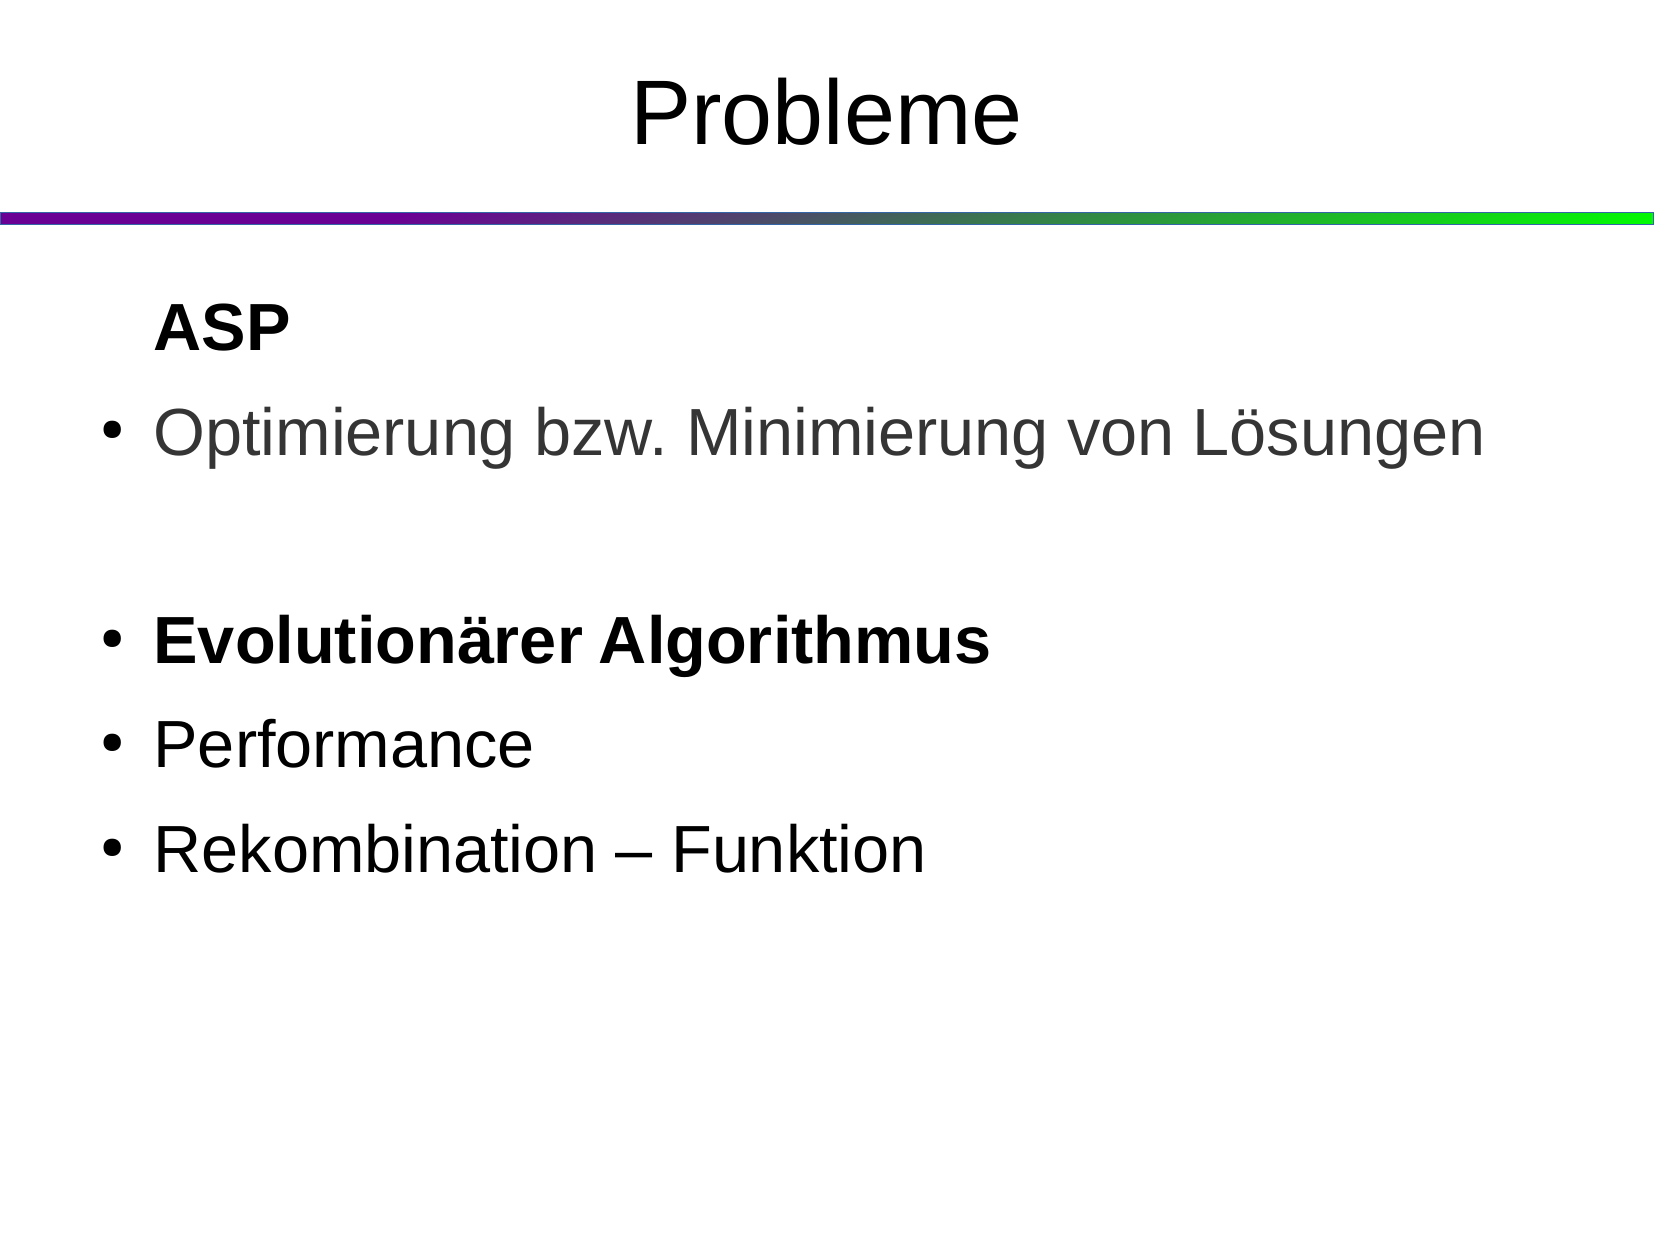

# Probleme
ASP
Optimierung bzw. Minimierung von Lösungen
Evolutionärer Algorithmus
Performance
Rekombination – Funktion